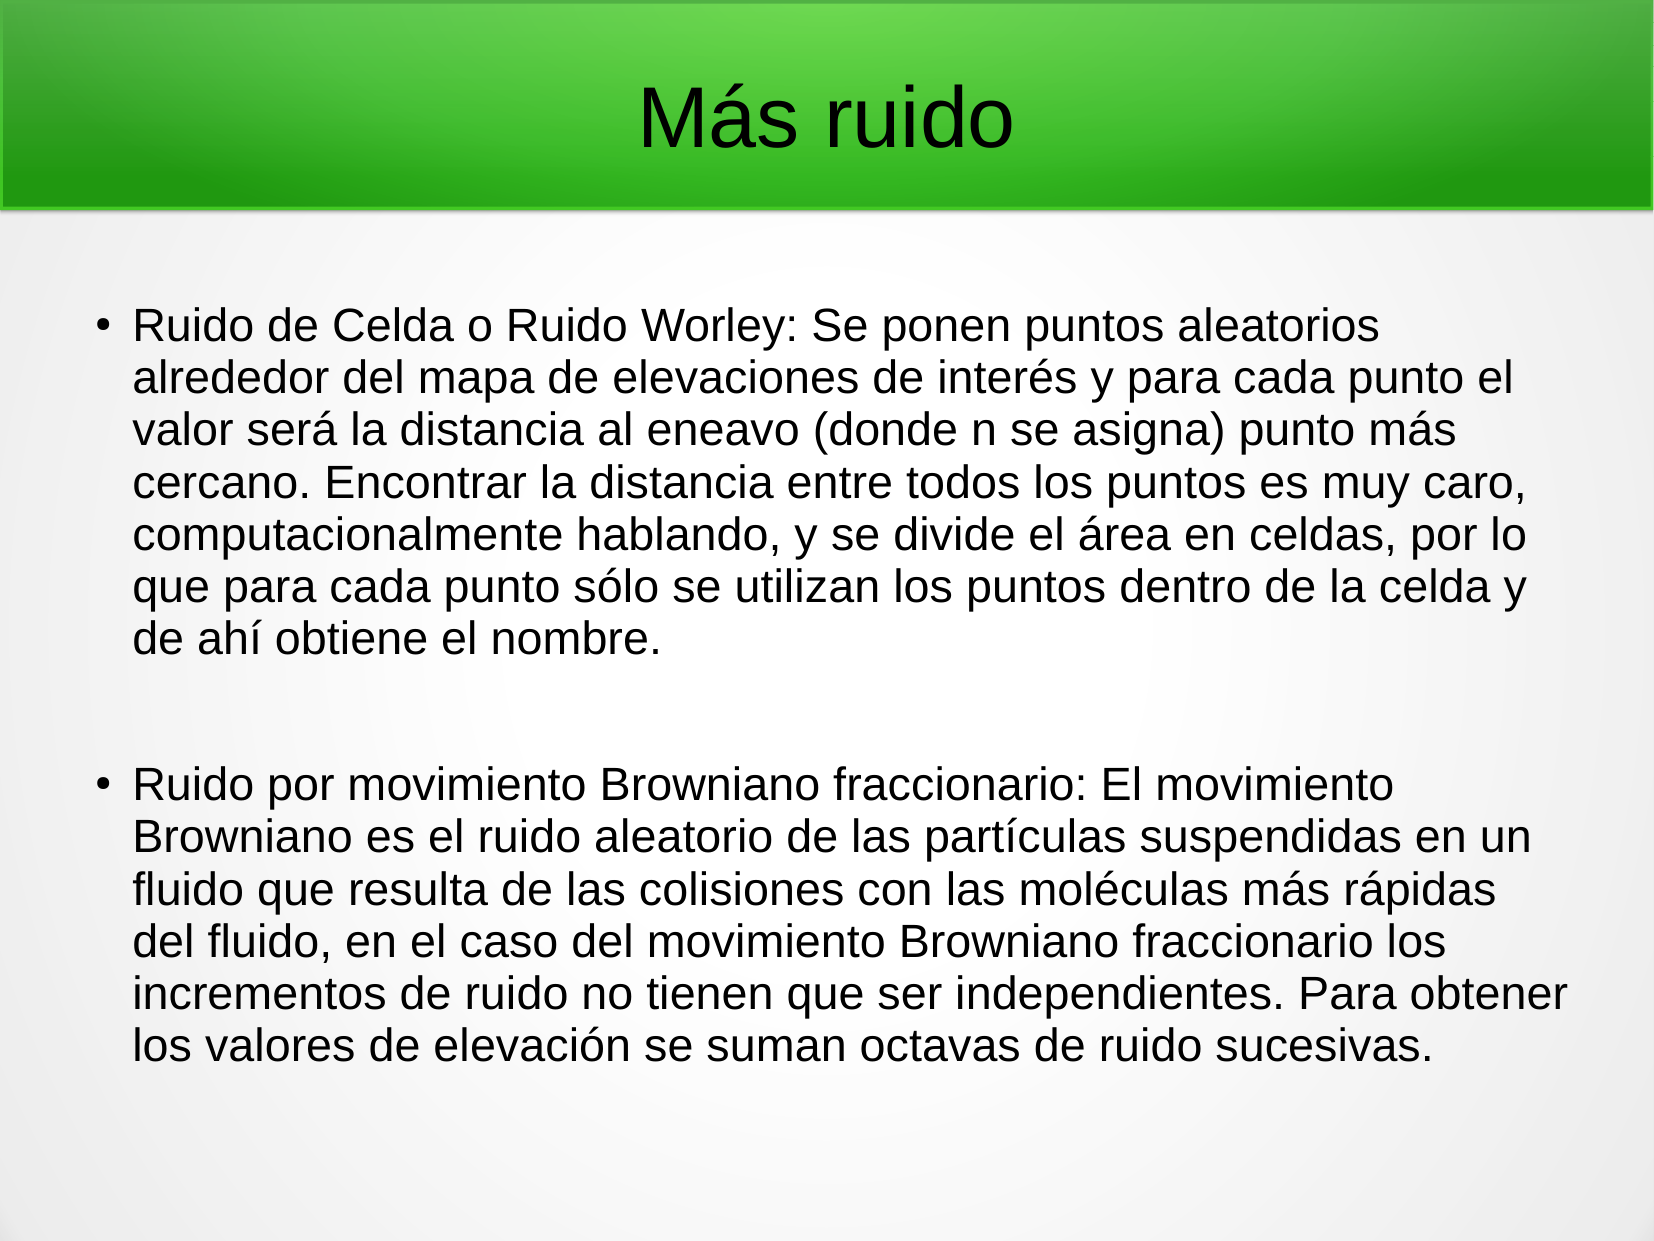

# Más ruido
Ruido de Celda o Ruido Worley: Se ponen puntos aleatorios alrededor del mapa de elevaciones de interés y para cada punto el valor será la distancia al eneavo (donde n se asigna) punto más cercano. Encontrar la distancia entre todos los puntos es muy caro, computacionalmente hablando, y se divide el área en celdas, por lo que para cada punto sólo se utilizan los puntos dentro de la celda y de ahí obtiene el nombre.
Ruido por movimiento Browniano fraccionario: El movimiento Browniano es el ruido aleatorio de las partículas suspendidas en un fluido que resulta de las colisiones con las moléculas más rápidas del fluido, en el caso del movimiento Browniano fraccionario los incrementos de ruido no tienen que ser independientes. Para obtener los valores de elevación se suman octavas de ruido sucesivas.